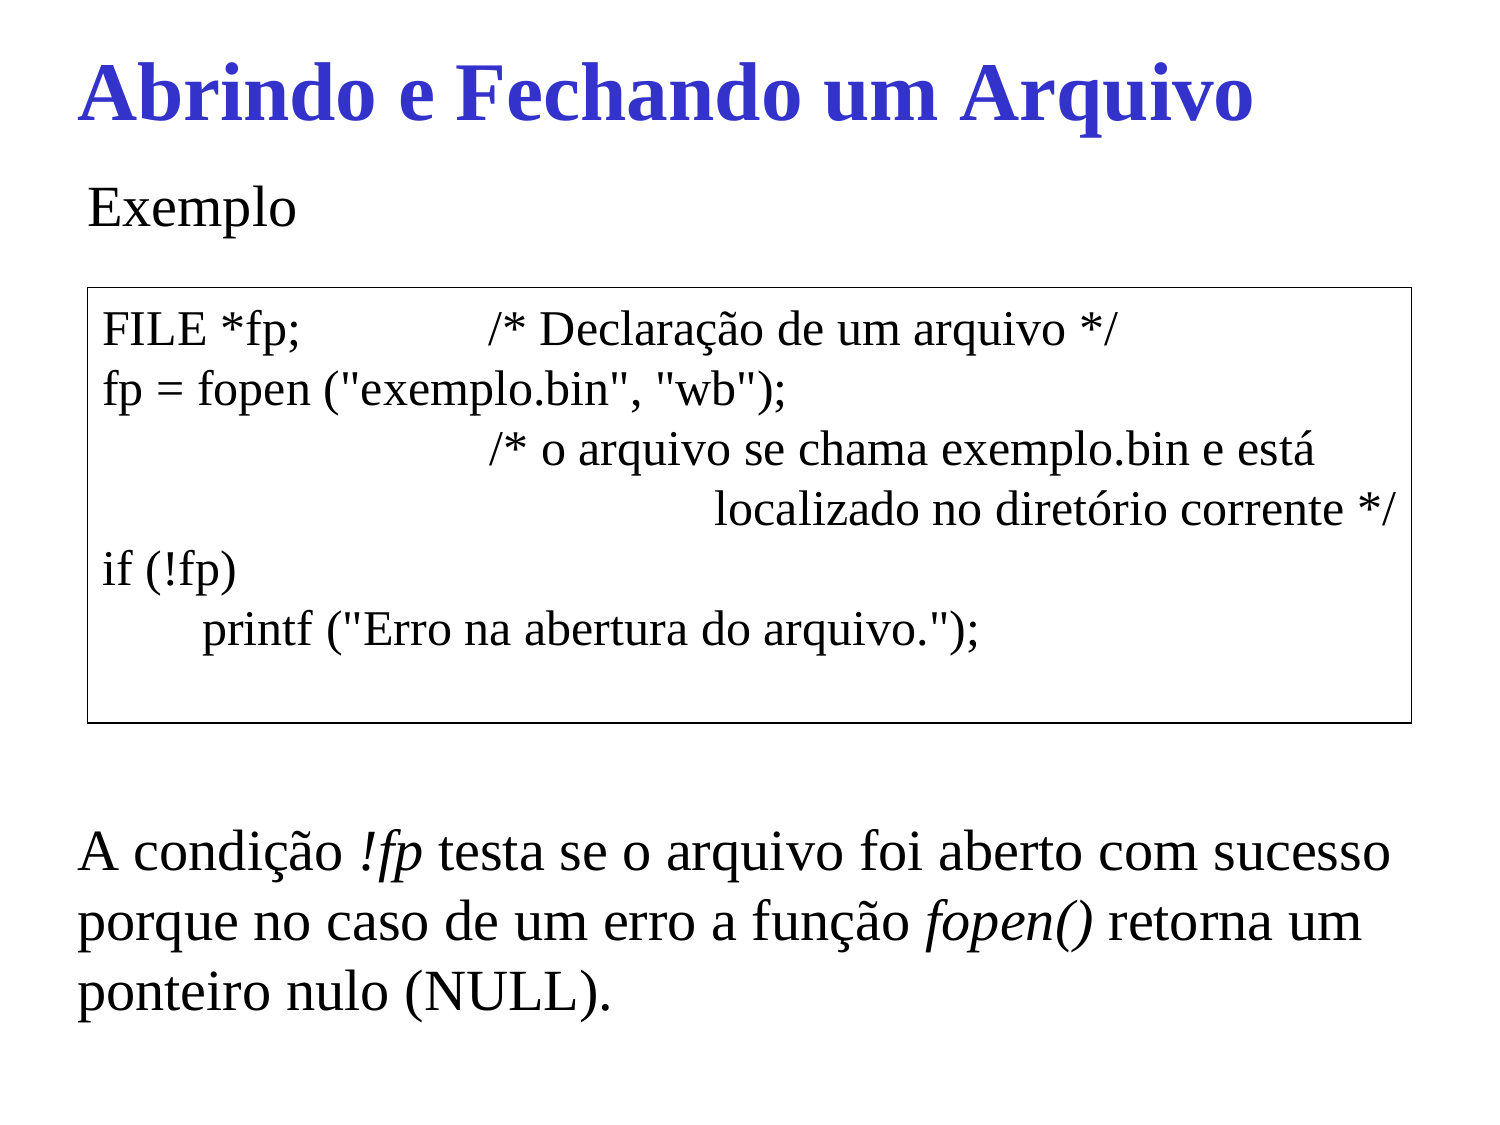

Abrindo e Fechando um Arquivo
Exemplo
FILE *fp; /* Declaração de um arquivo */
fp = fopen ("exemplo.bin", "wb");
 /* o arquivo se chama exemplo.bin e está
 localizado no diretório corrente */
if (!fp)
 printf ("Erro na abertura do arquivo.");
A condição !fp testa se o arquivo foi aberto com sucesso
porque no caso de um erro a função fopen() retorna um
ponteiro nulo (NULL).